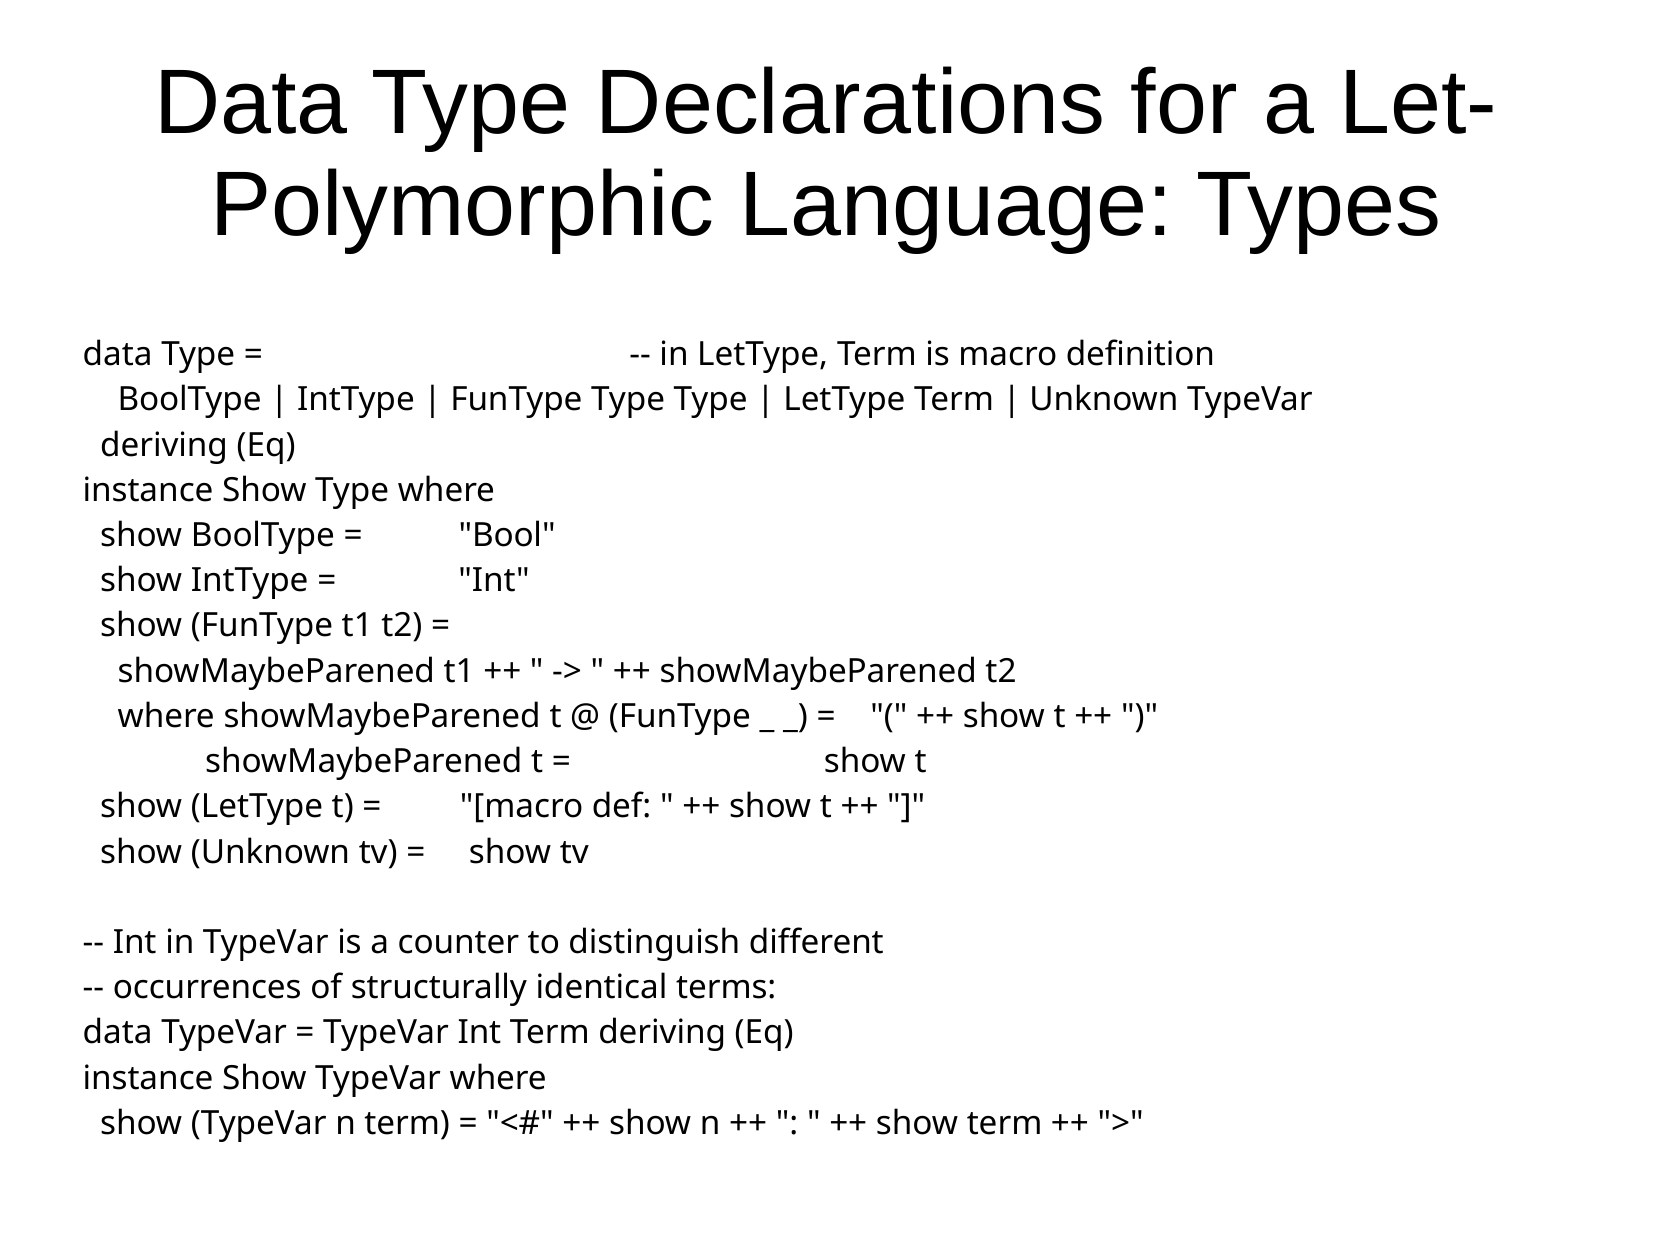

# Data Type Declarations for a Let-Polymorphic Language: Types
data Type = -- in LetType, Term is macro definition
 BoolType | IntType | FunType Type Type | LetType Term | Unknown TypeVar
 deriving (Eq)
instance Show Type where
 show BoolType = "Bool"
 show IntType = "Int"
 show (FunType t1 t2) =
 showMaybeParened t1 ++ " -> " ++ showMaybeParened t2
 where showMaybeParened t @ (FunType _ _) = "(" ++ show t ++ ")"
 showMaybeParened t = show t
 show (LetType t) = "[macro def: " ++ show t ++ "]"
 show (Unknown tv) = show tv
-- Int in TypeVar is a counter to distinguish different
-- occurrences of structurally identical terms:
data TypeVar = TypeVar Int Term deriving (Eq)
instance Show TypeVar where
 show (TypeVar n term) = "<#" ++ show n ++ ": " ++ show term ++ ">"